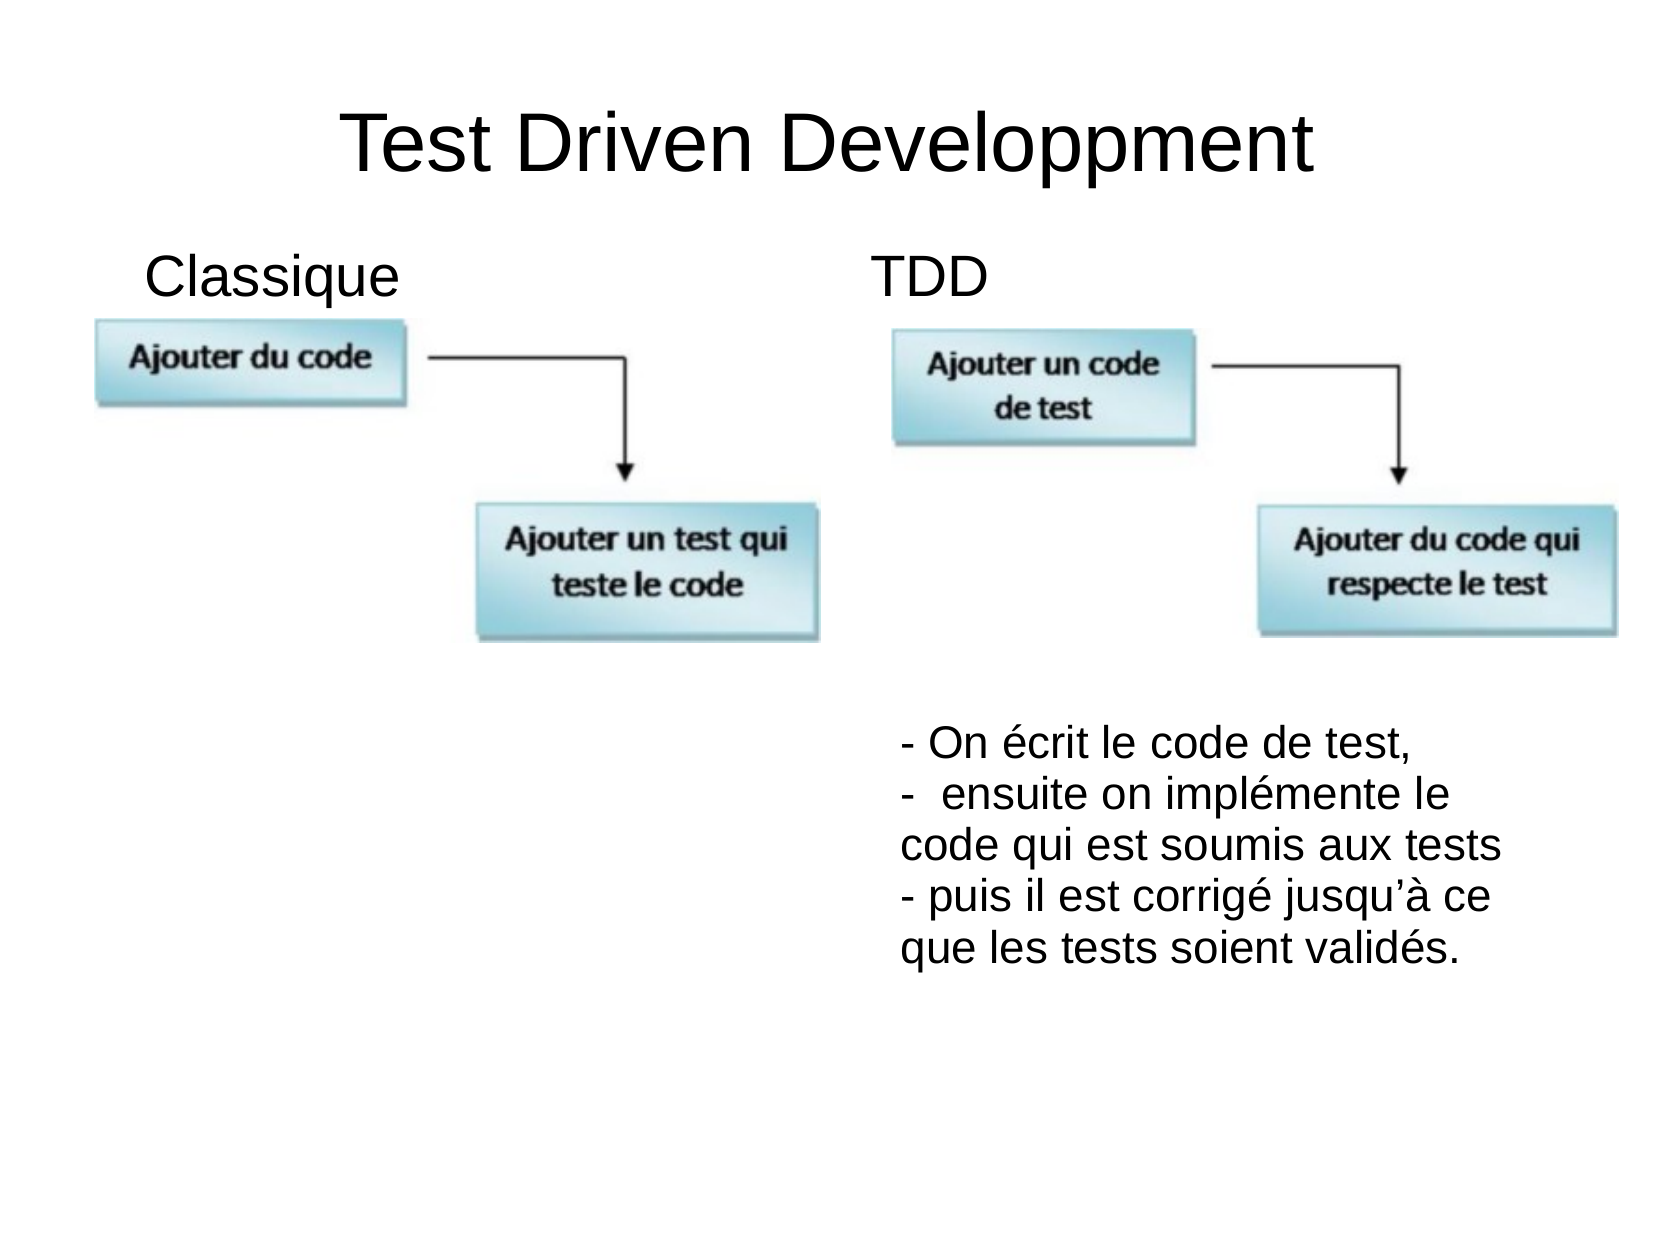

# Test Driven Developpment
Classique TDD
- On écrit le code de test,
- ensuite on implémente le code qui est soumis aux tests
- puis il est corrigé jusqu’à ce que les tests soient validés.